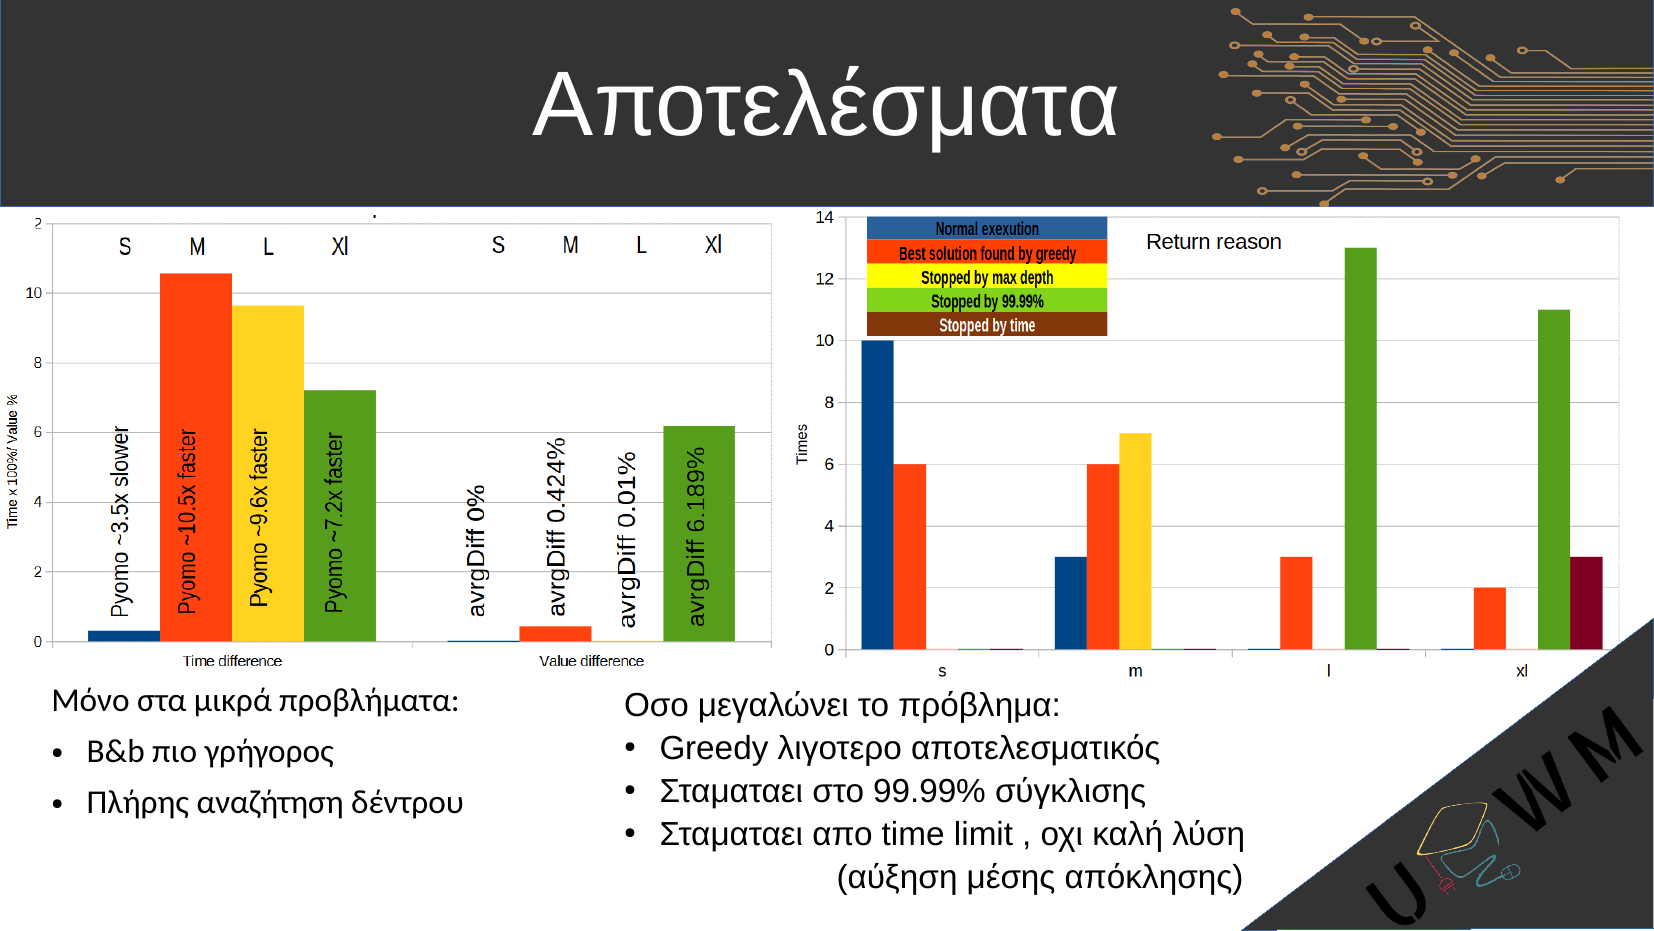

Αποτελέσματα
Μόνο στα μικρά προβλήματα:
B&b πιο γρήγορος
Πλήρης αναζήτηση δέντρου
Οσο μεγαλώνει το πρόβλημα:
Greedy λιγοτερο αποτελεσματικός
Σταματαει στο 99.99% σύγκλισης
Σταματαει απο time limit , οχι καλή λύση
(αύξηση μέσης απόκλησης)